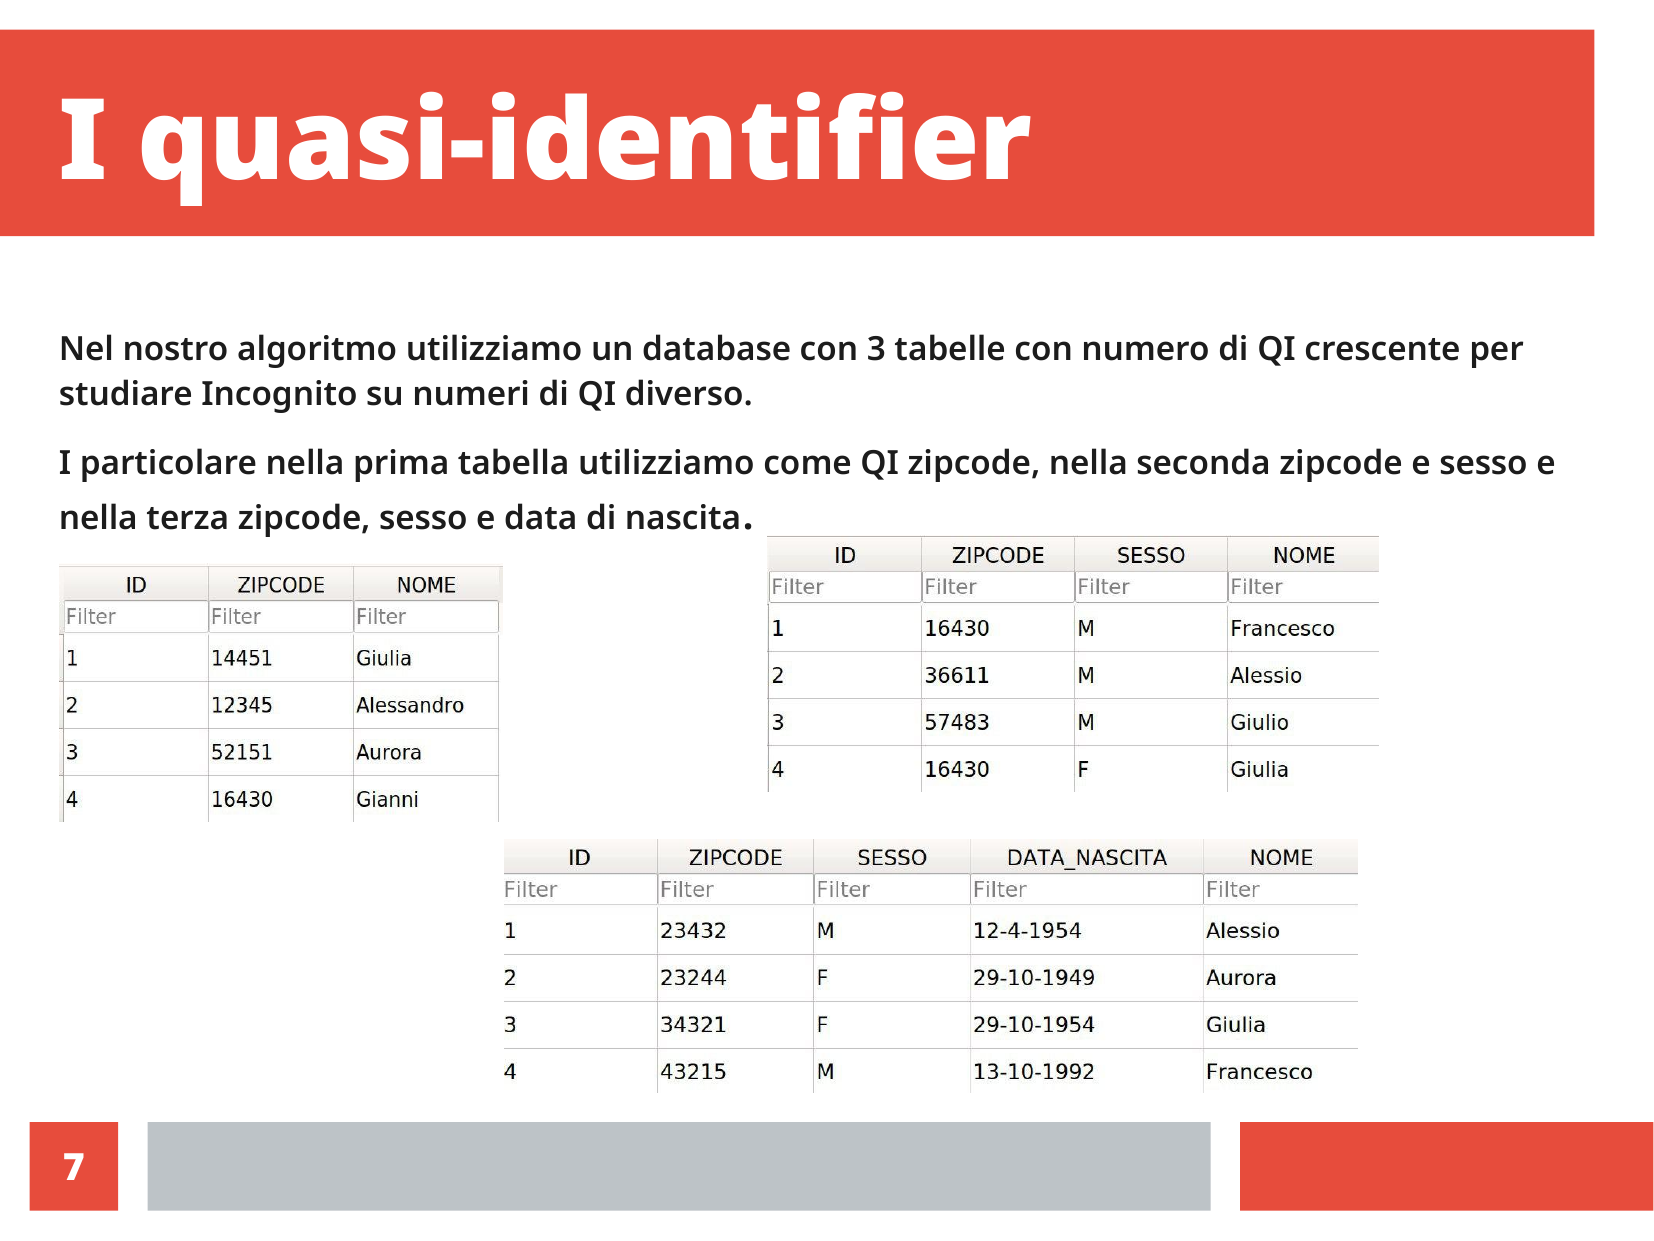

# I quasi-identifier
Nel nostro algoritmo utilizziamo un database con 3 tabelle con numero di QI crescente per studiare Incognito su numeri di QI diverso.
I particolare nella prima tabella utilizziamo come QI zipcode, nella seconda zipcode e sesso e nella terza zipcode, sesso e data di nascita.
7